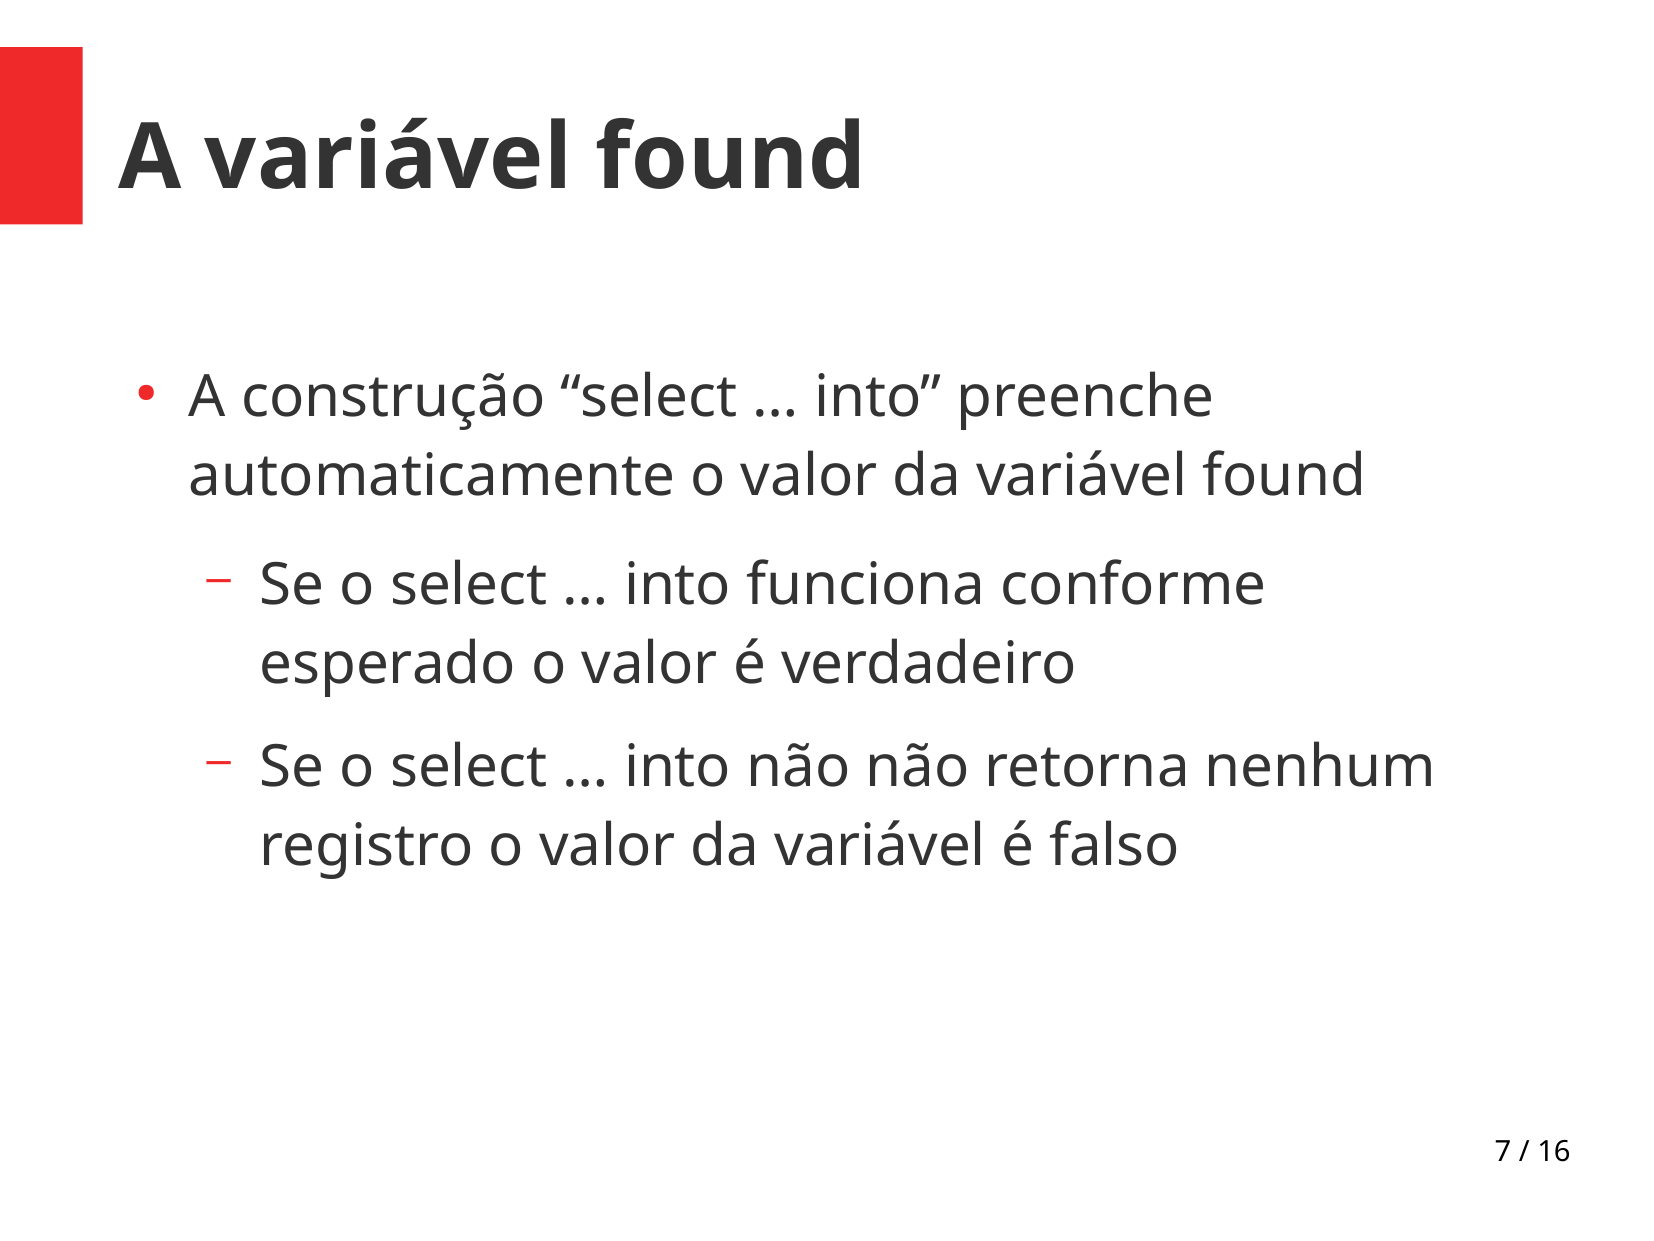

# A variável found
A construção “select … into” preenche automaticamente o valor da variável found
Se o select … into funciona conforme esperado o valor é verdadeiro
Se o select … into não não retorna nenhum registro o valor da variável é falso
7